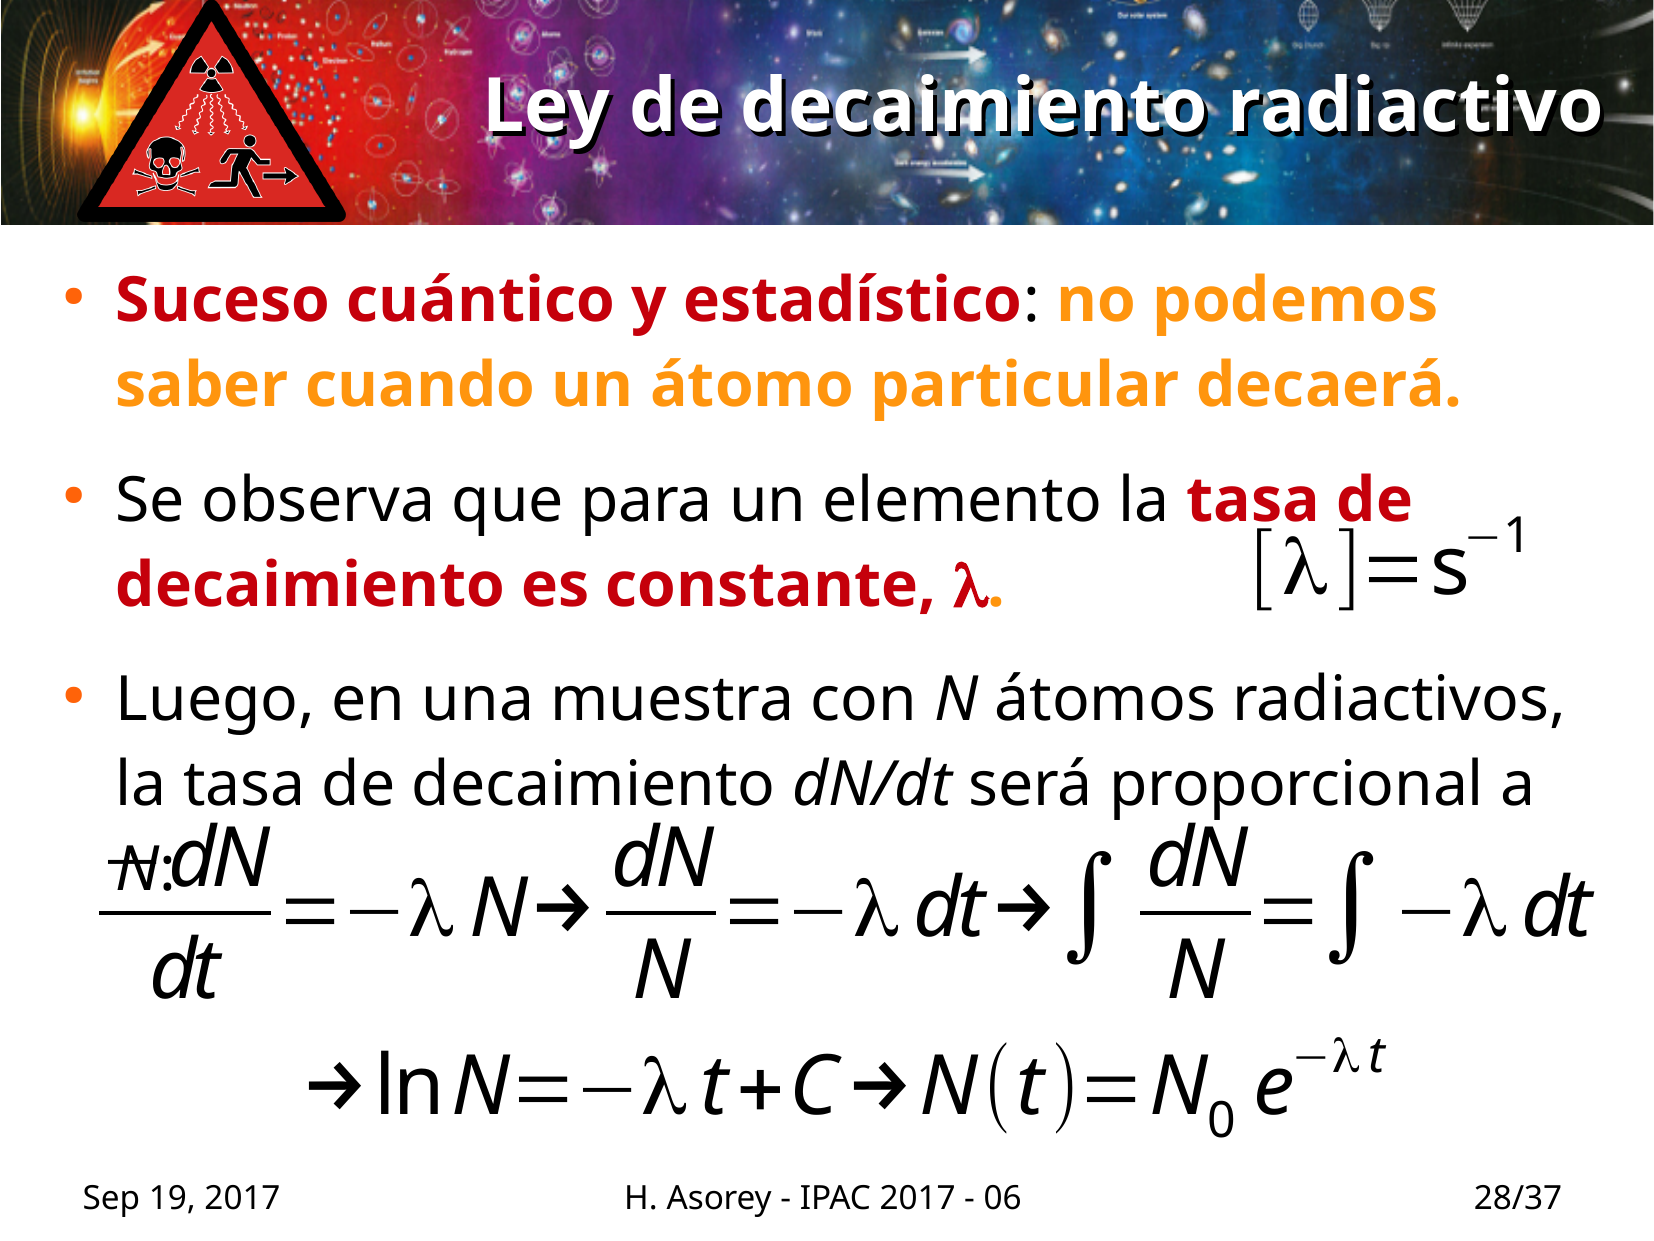

# Ley de decaimiento radiactivo
Suceso cuántico y estadístico: no podemos saber cuando un átomo particular decaerá.
Se observa que para un elemento la tasa de decaimiento es constante, l.
Luego, en una muestra con N átomos radiactivos, la tasa de decaimiento dN/dt será proporcional a N:
Sep 19, 2017
H. Asorey - IPAC 2017 - 06
28